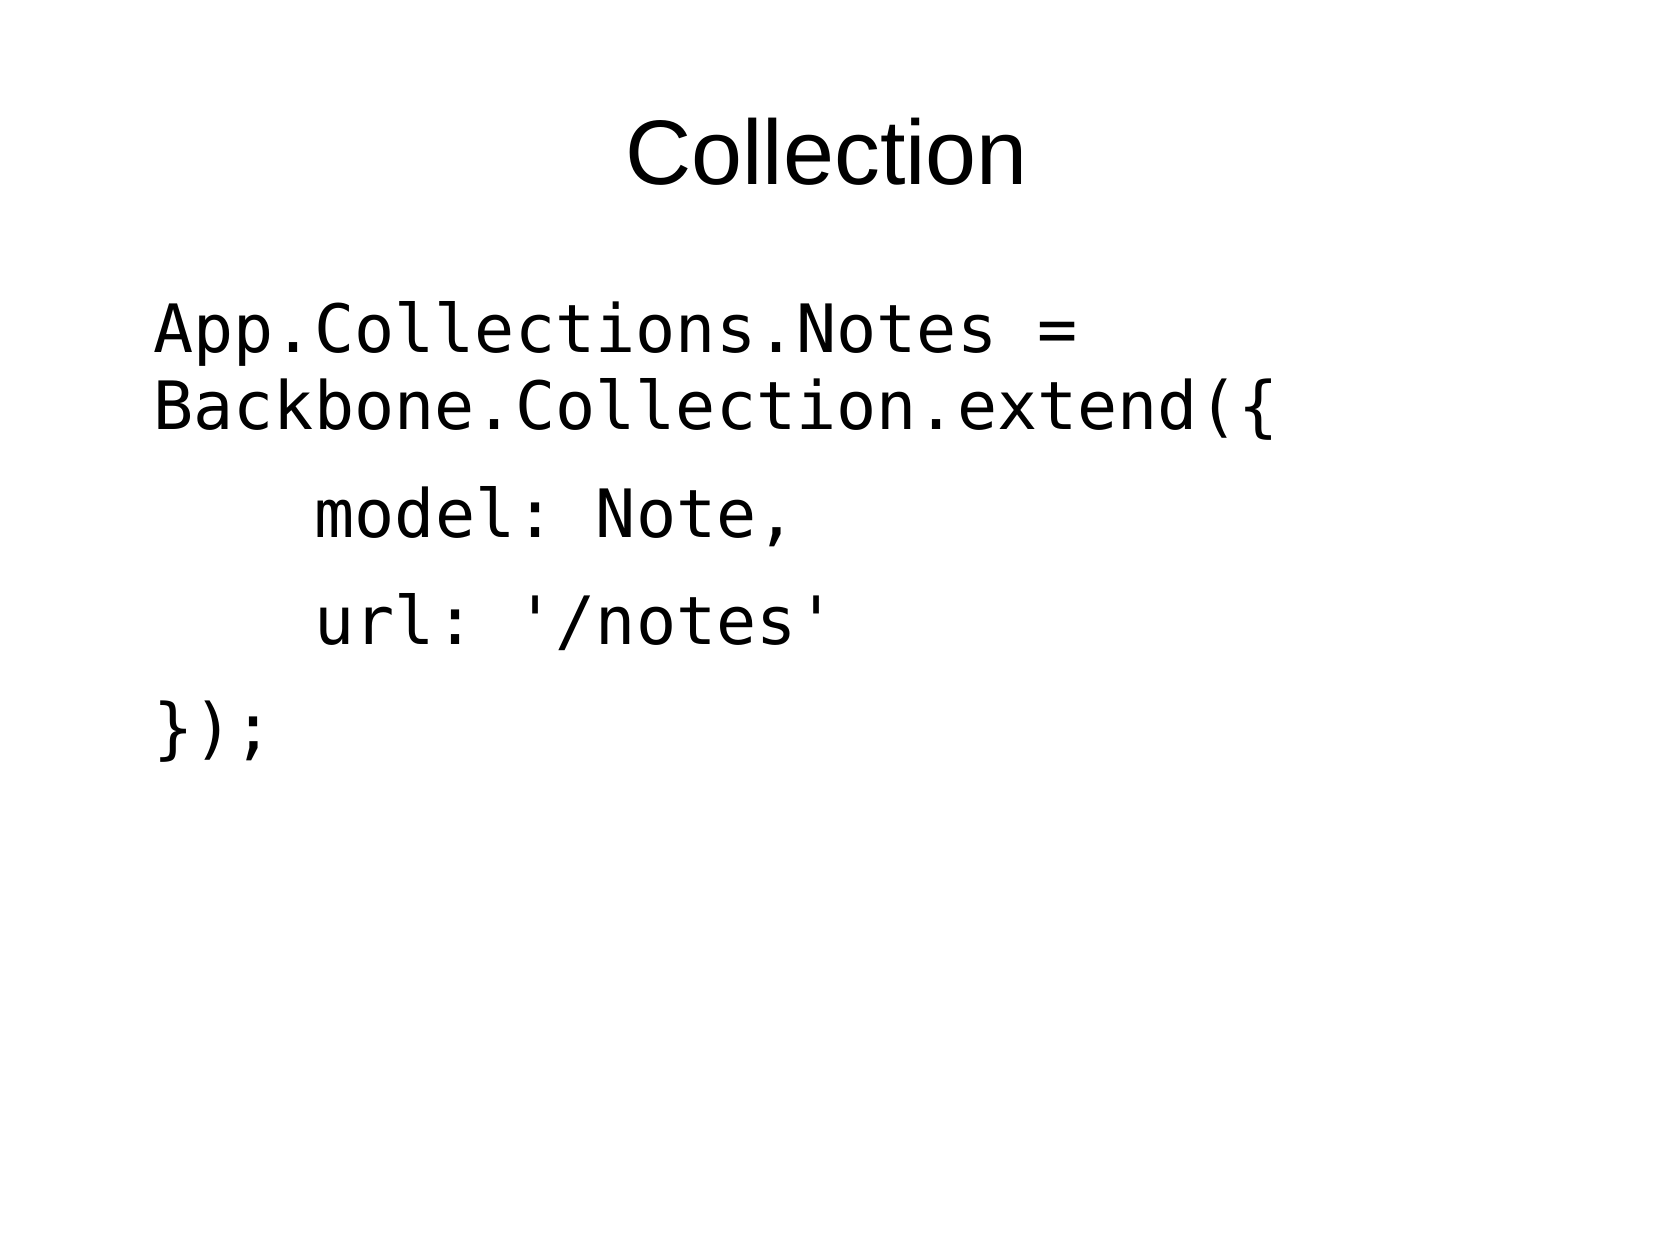

# Collection
App.Collections.Notes = Backbone.Collection.extend({
 model: Note,
 url: '/notes'
});